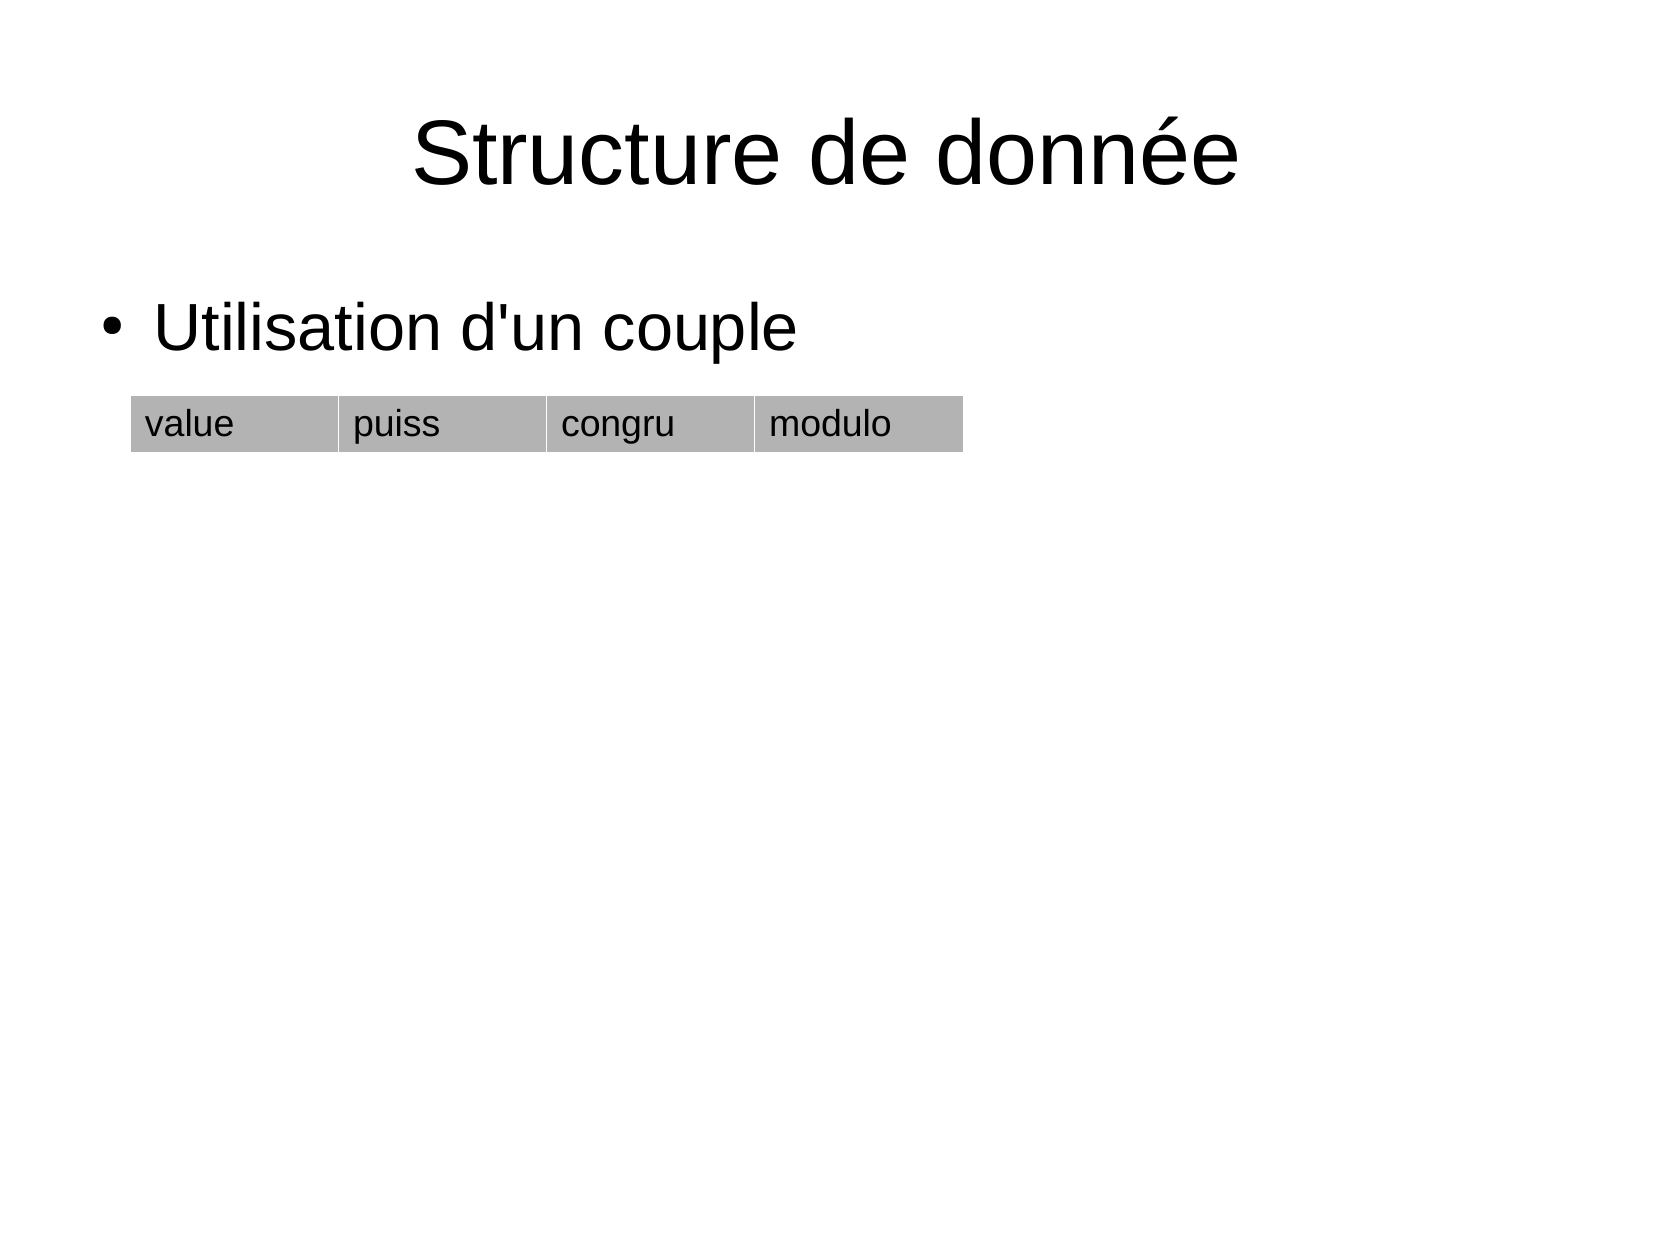

# Structure de donnée
Utilisation d'un couple
| value | puiss | congru | modulo |
| --- | --- | --- | --- |